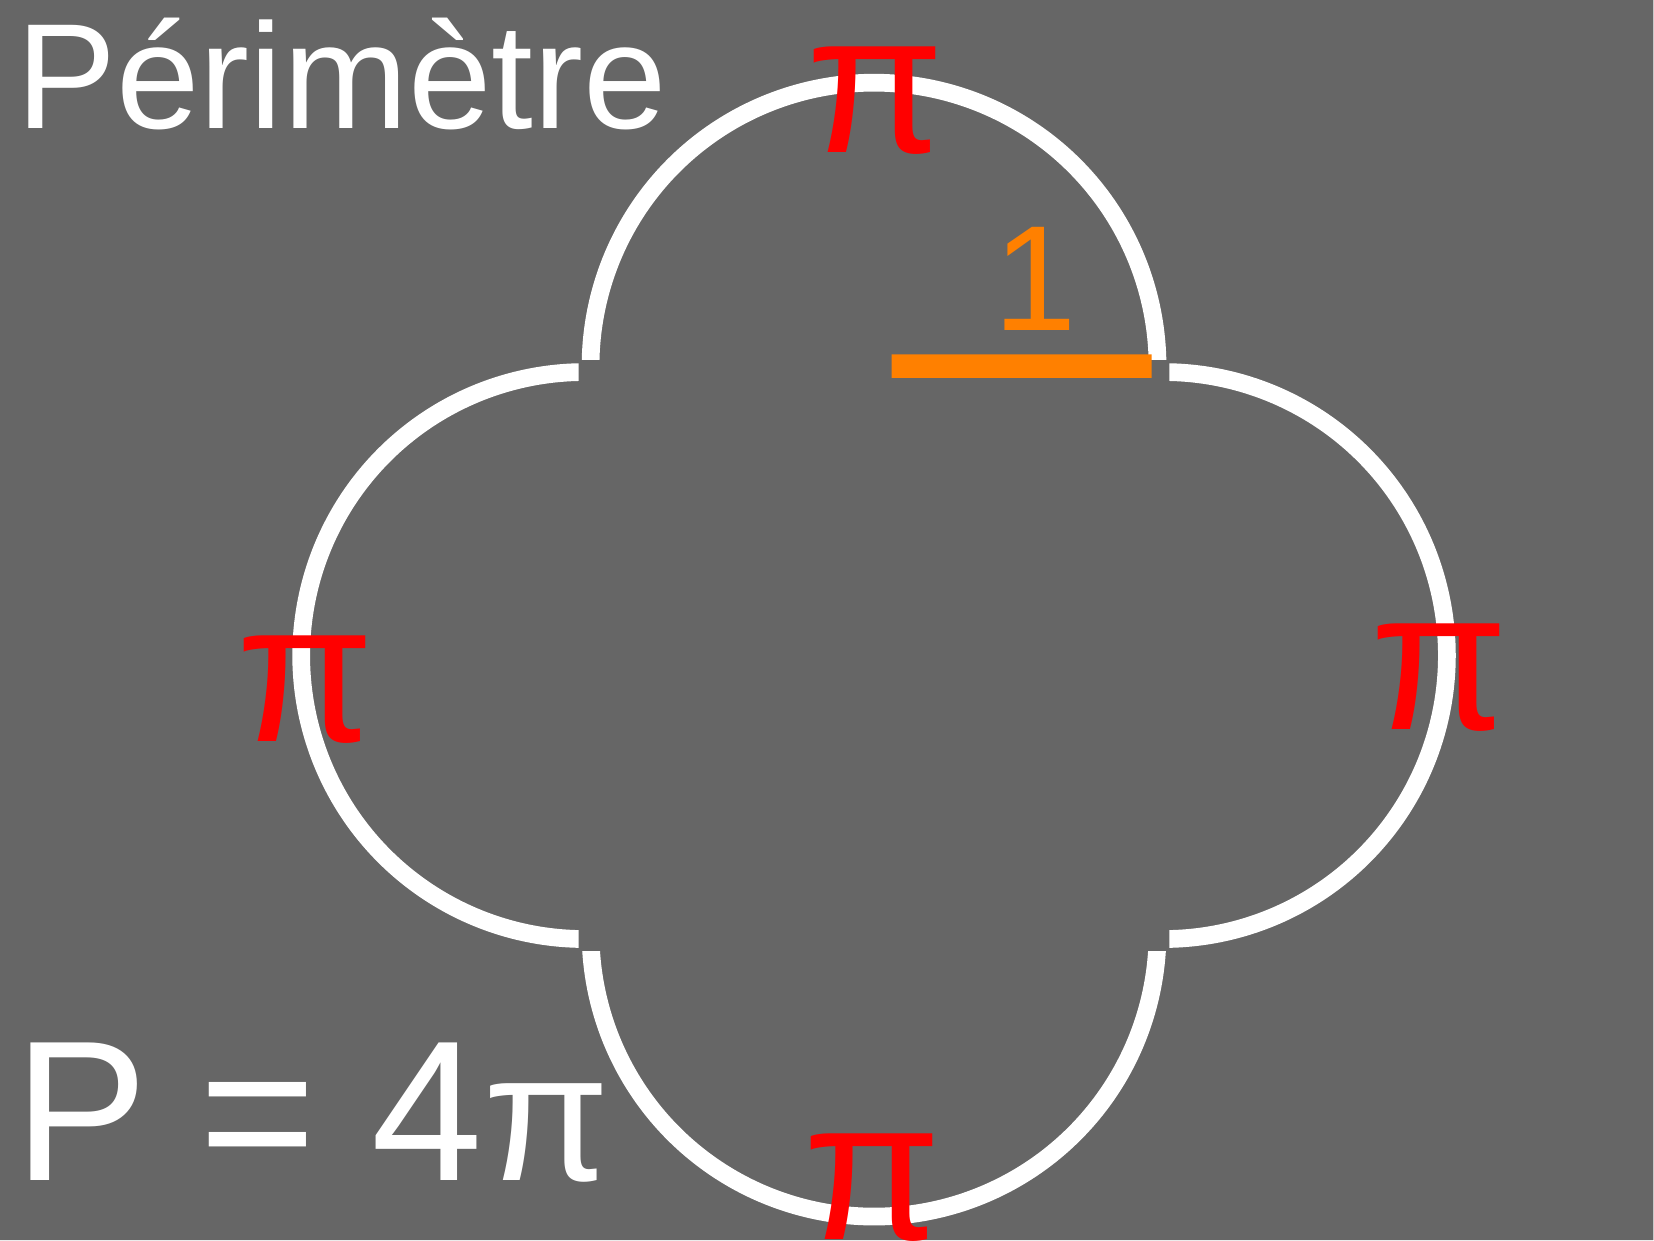

# Périmètre
π
1
π
π
P = 4π
π